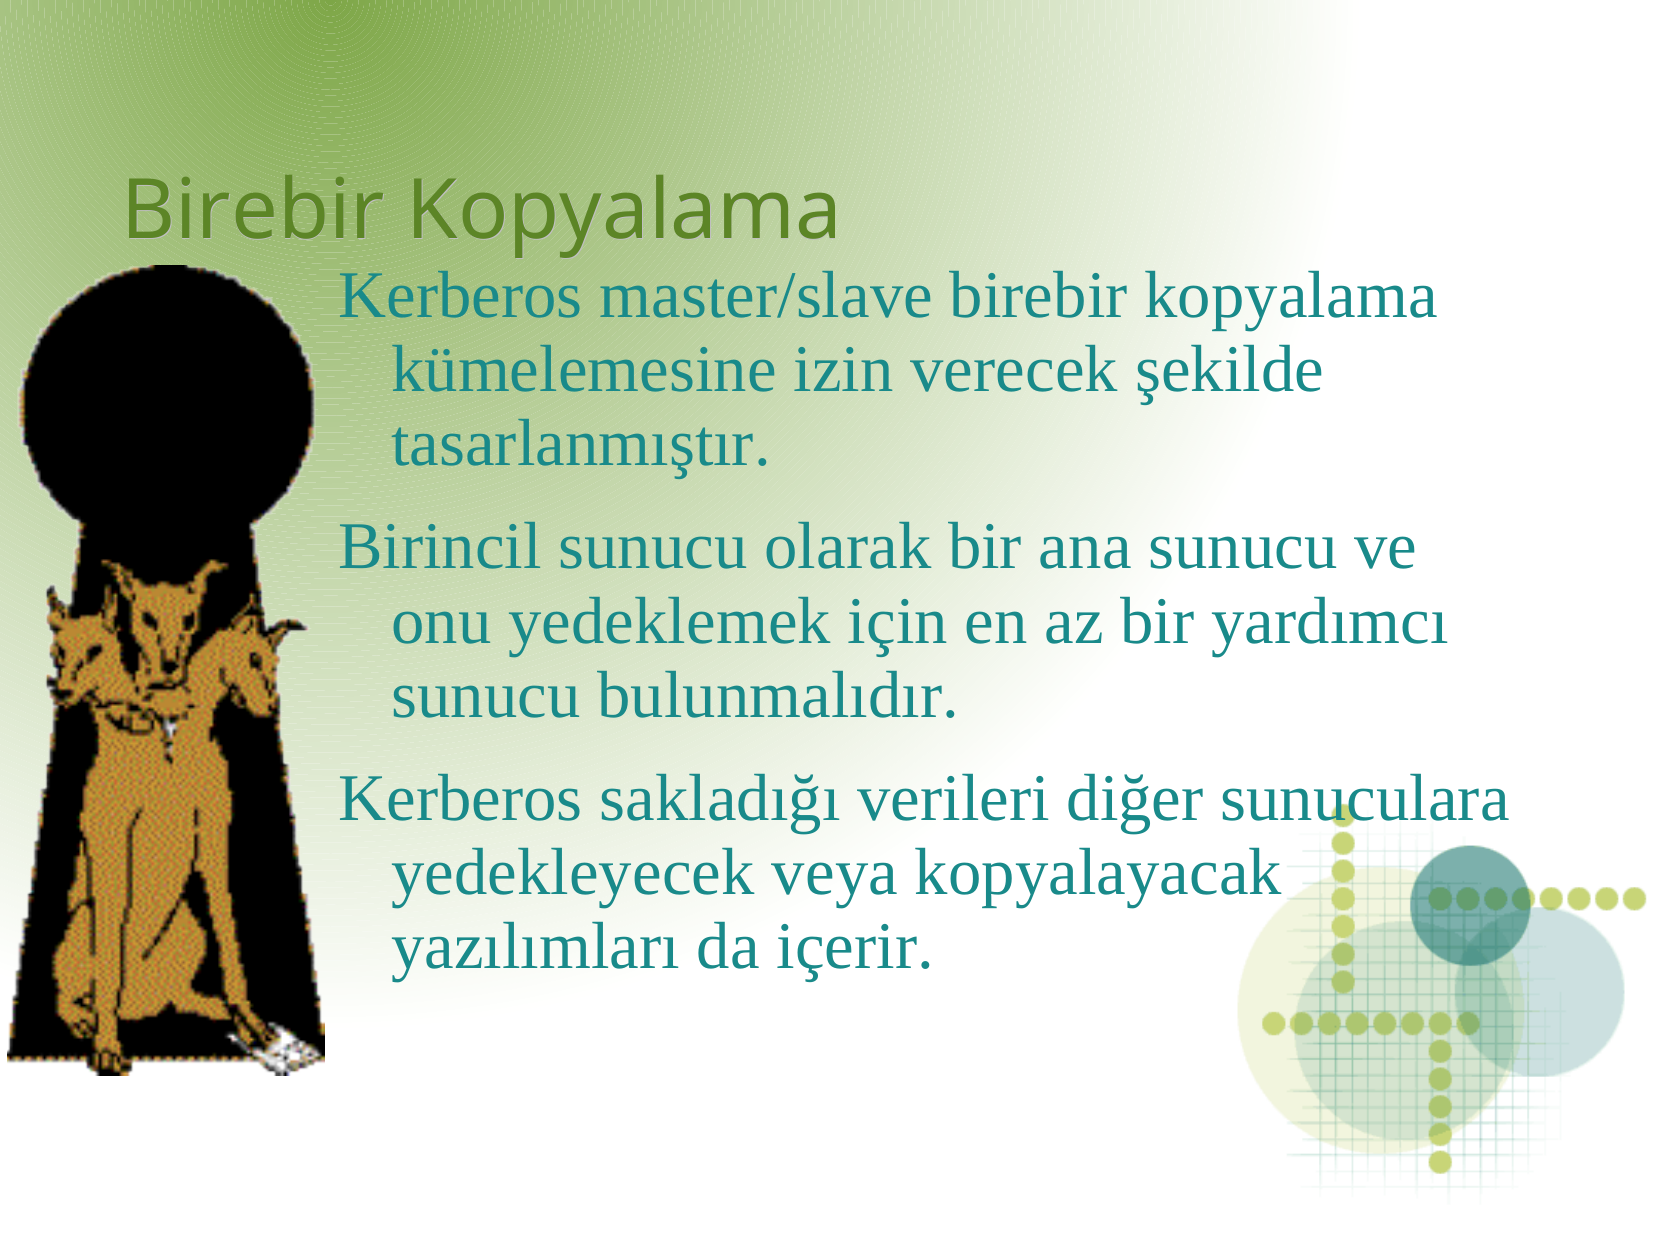

# Birebir Kopyalama
Kerberos master/slave birebir kopyalama kümelemesine izin verecek şekilde tasarlanmıştır.
Birincil sunucu olarak bir ana sunucu ve onu yedeklemek için en az bir yardımcı sunucu bulunmalıdır.
Kerberos sakladığı verileri diğer sunuculara yedekleyecek veya kopyalayacak yazılımları da içerir.